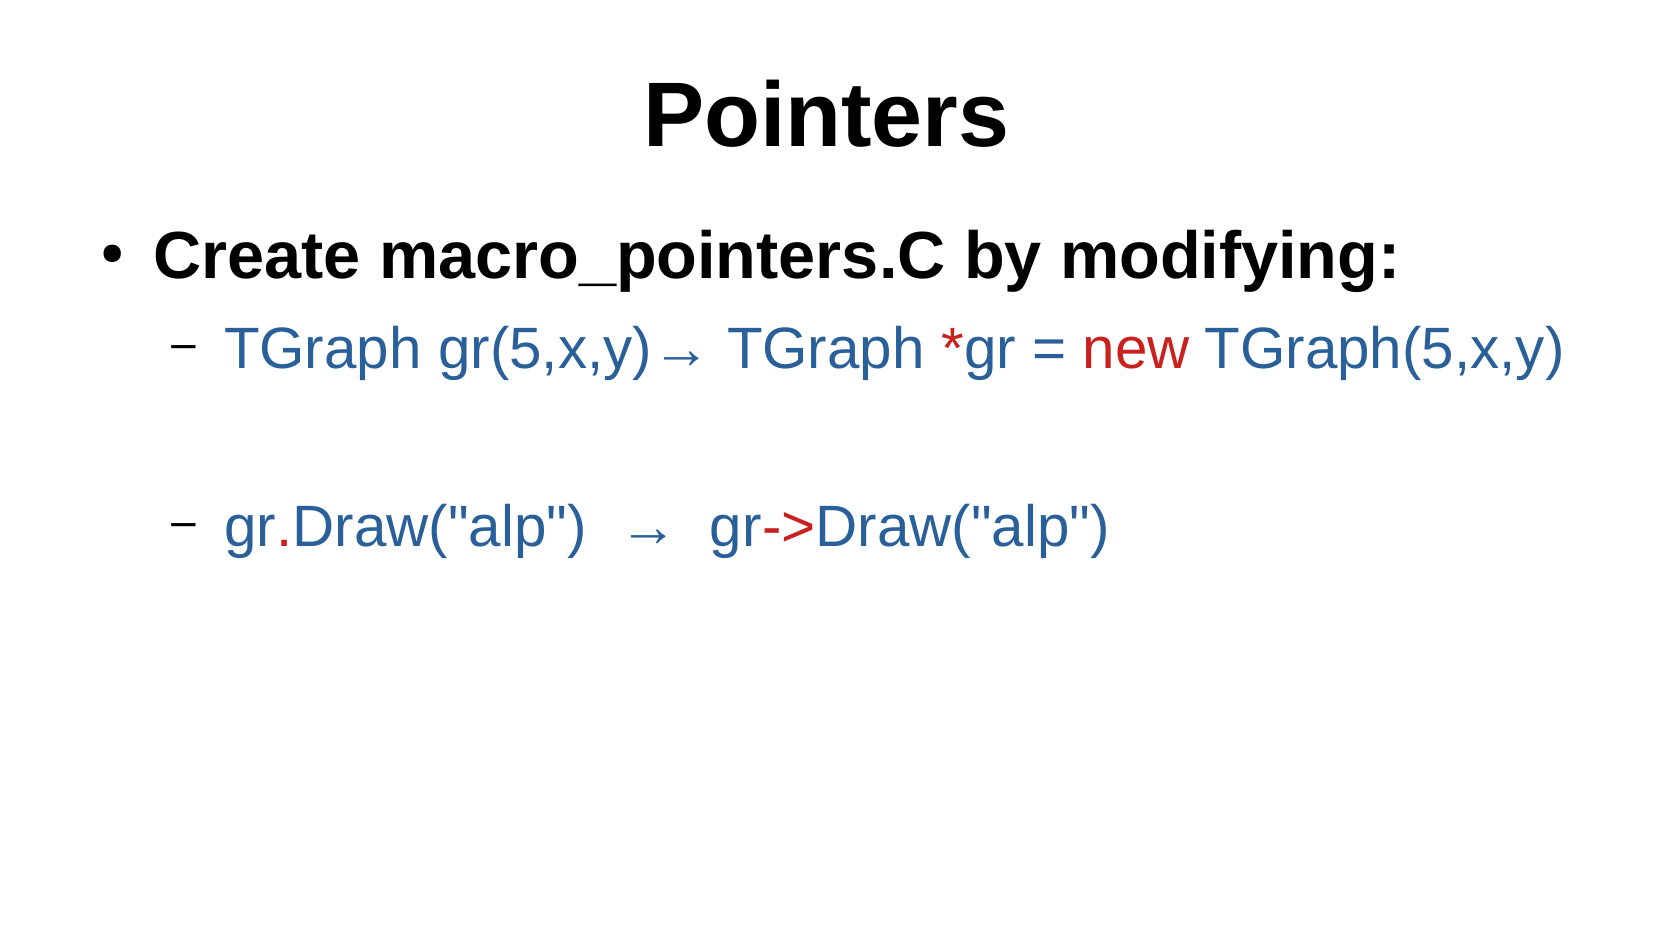

# Pointers
Create macro_pointers.C by modifying:
TGraph gr(5,x,y)→ TGraph *gr = new TGraph(5,x,y)
gr.Draw("alp") → gr->Draw("alp")